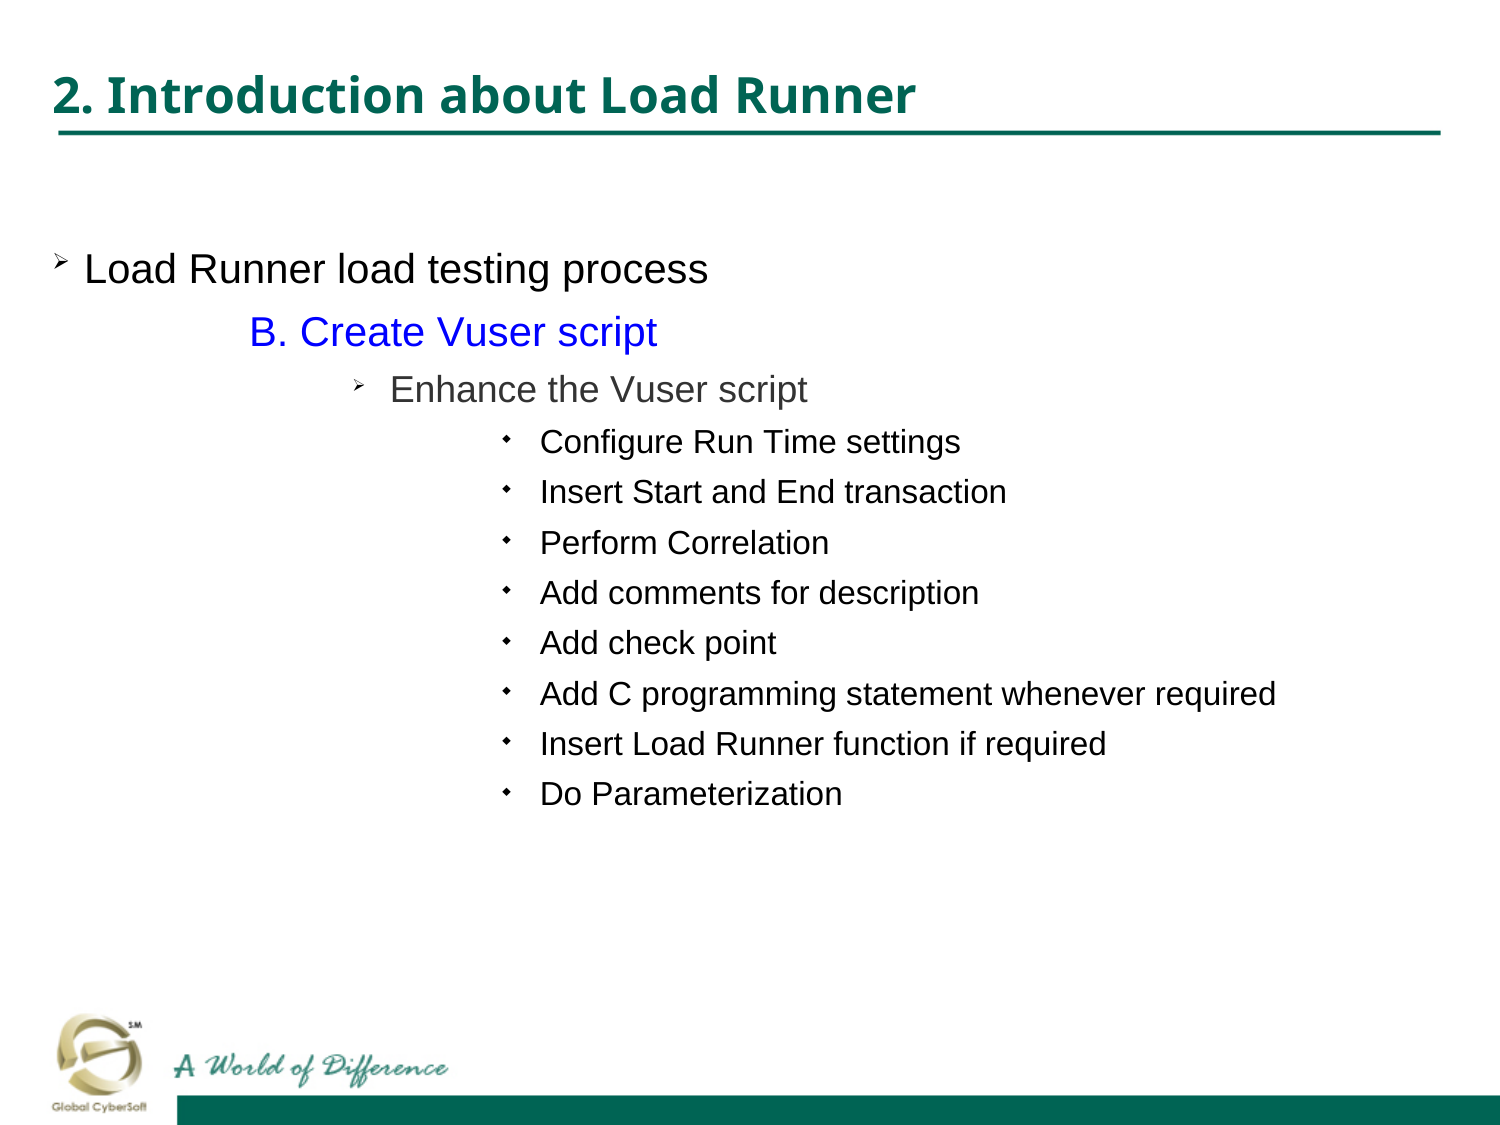

# 2. Introduction about Load Runner
 Load Runner load testing process
B. Create Vuser script
Enhance the Vuser script
Configure Run Time settings
Insert Start and End transaction
Perform Correlation
Add comments for description
Add check point
Add C programming statement whenever required
Insert Load Runner function if required
Do Parameterization